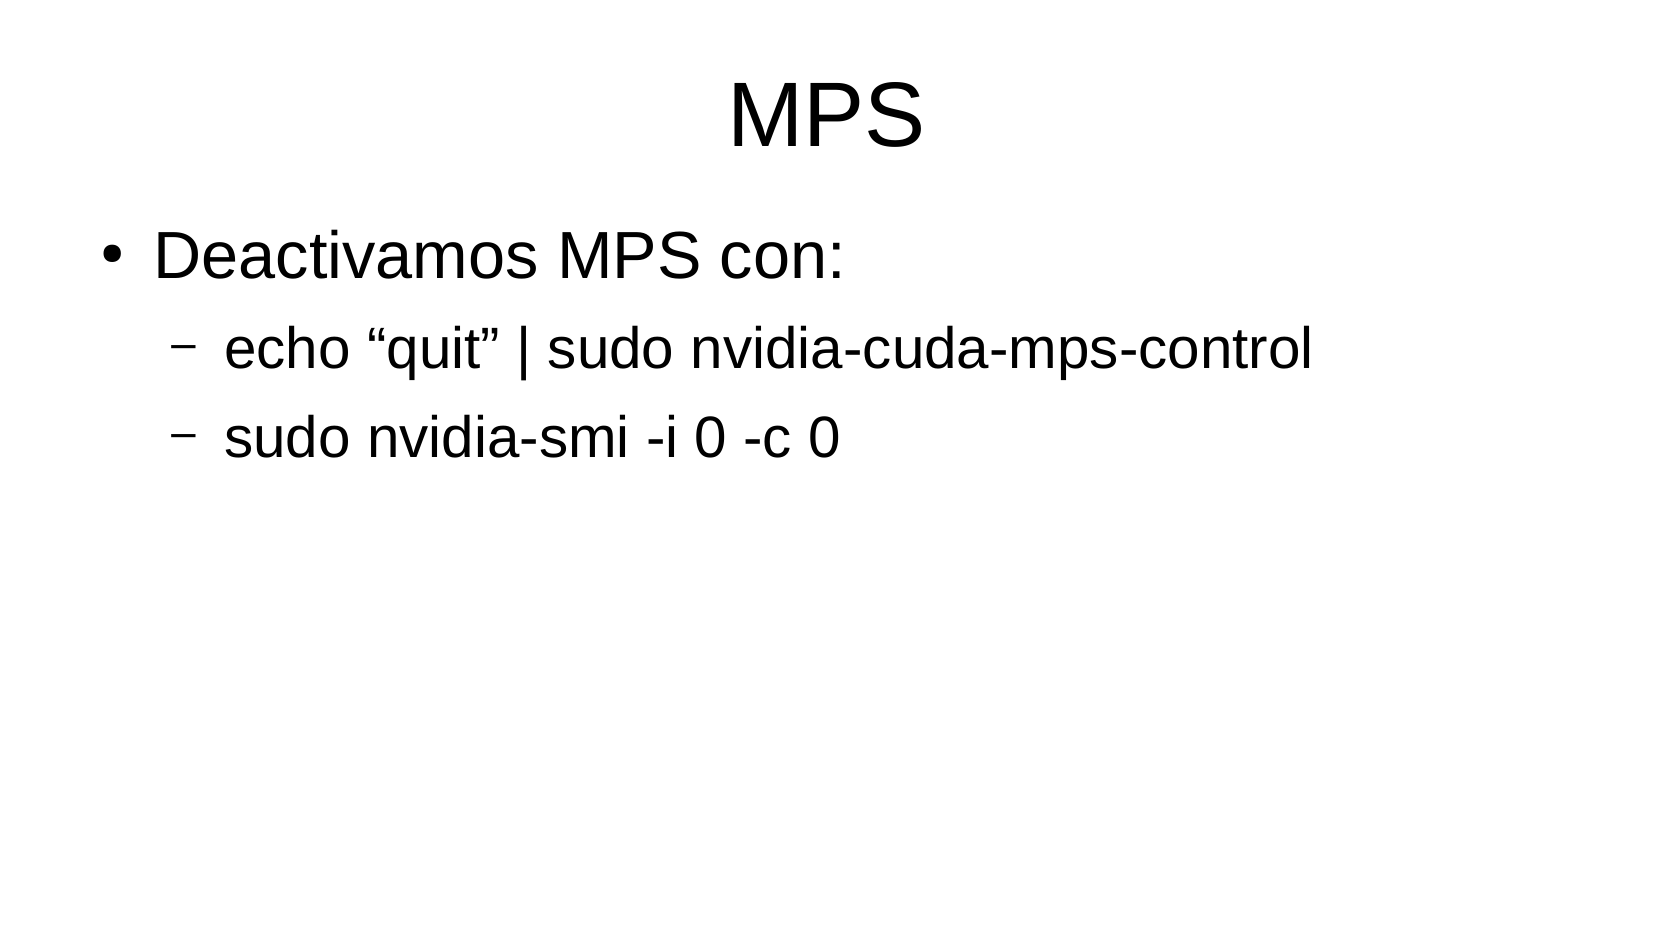

# MPS
Deactivamos MPS con:
echo “quit” | sudo nvidia-cuda-mps-control
sudo nvidia-smi -i 0 -c 0